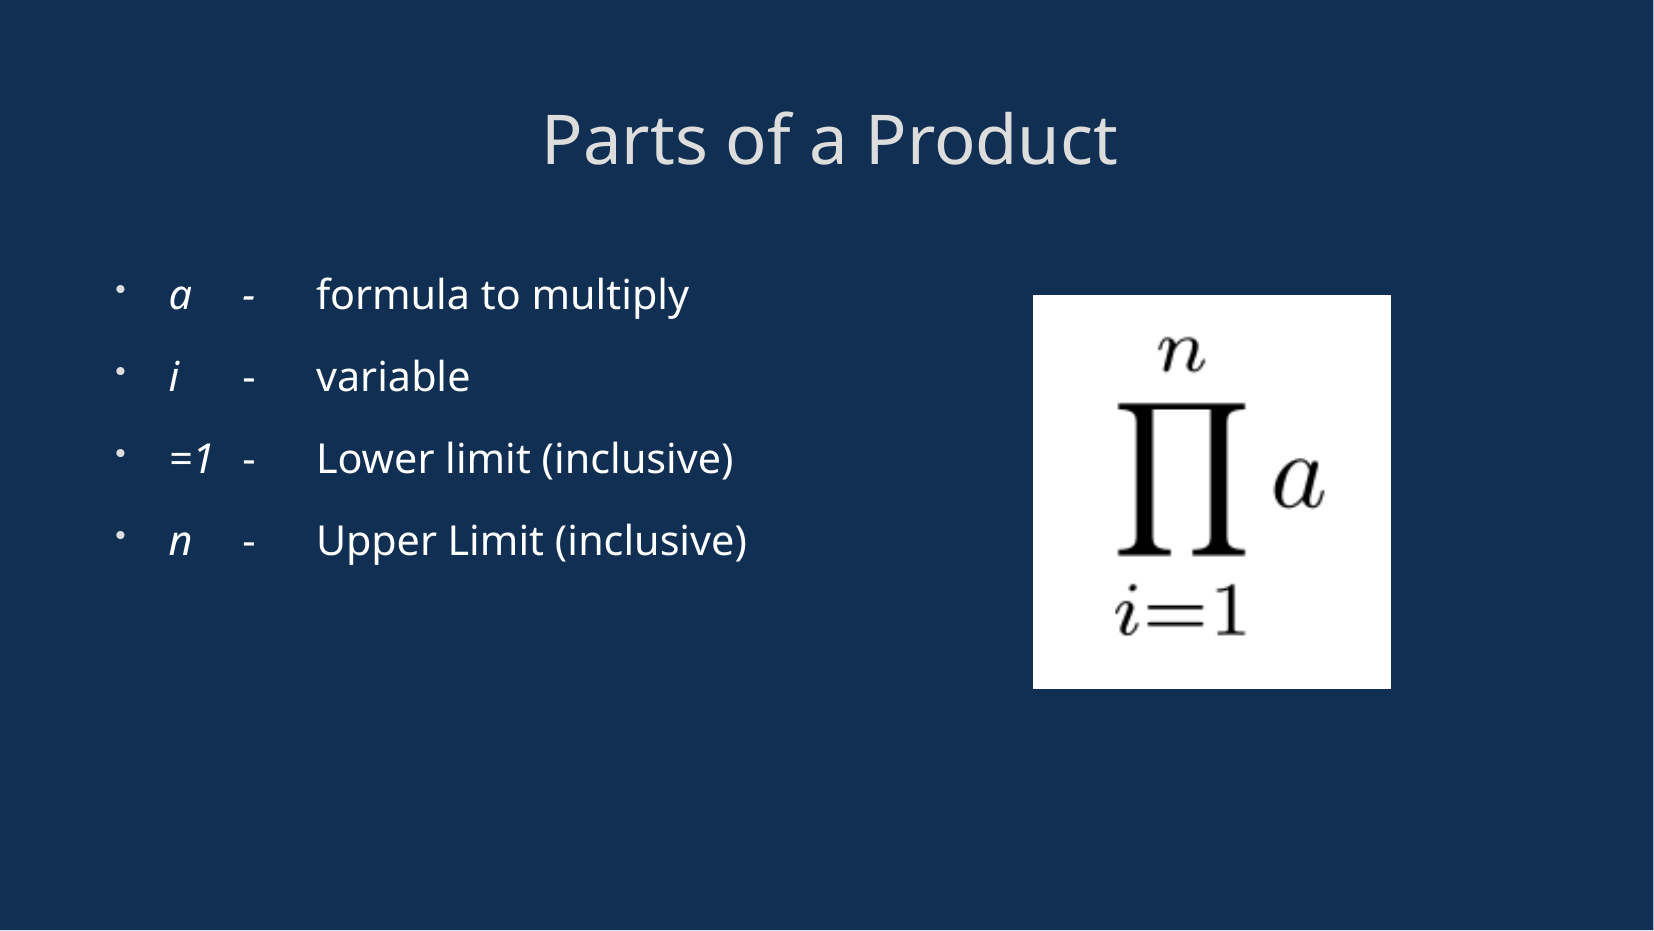

Parts of a Product
# a 	-	formula to multiply
i 	-	variable
=1 	-	Lower limit (inclusive)
n 	-	Upper Limit (inclusive)